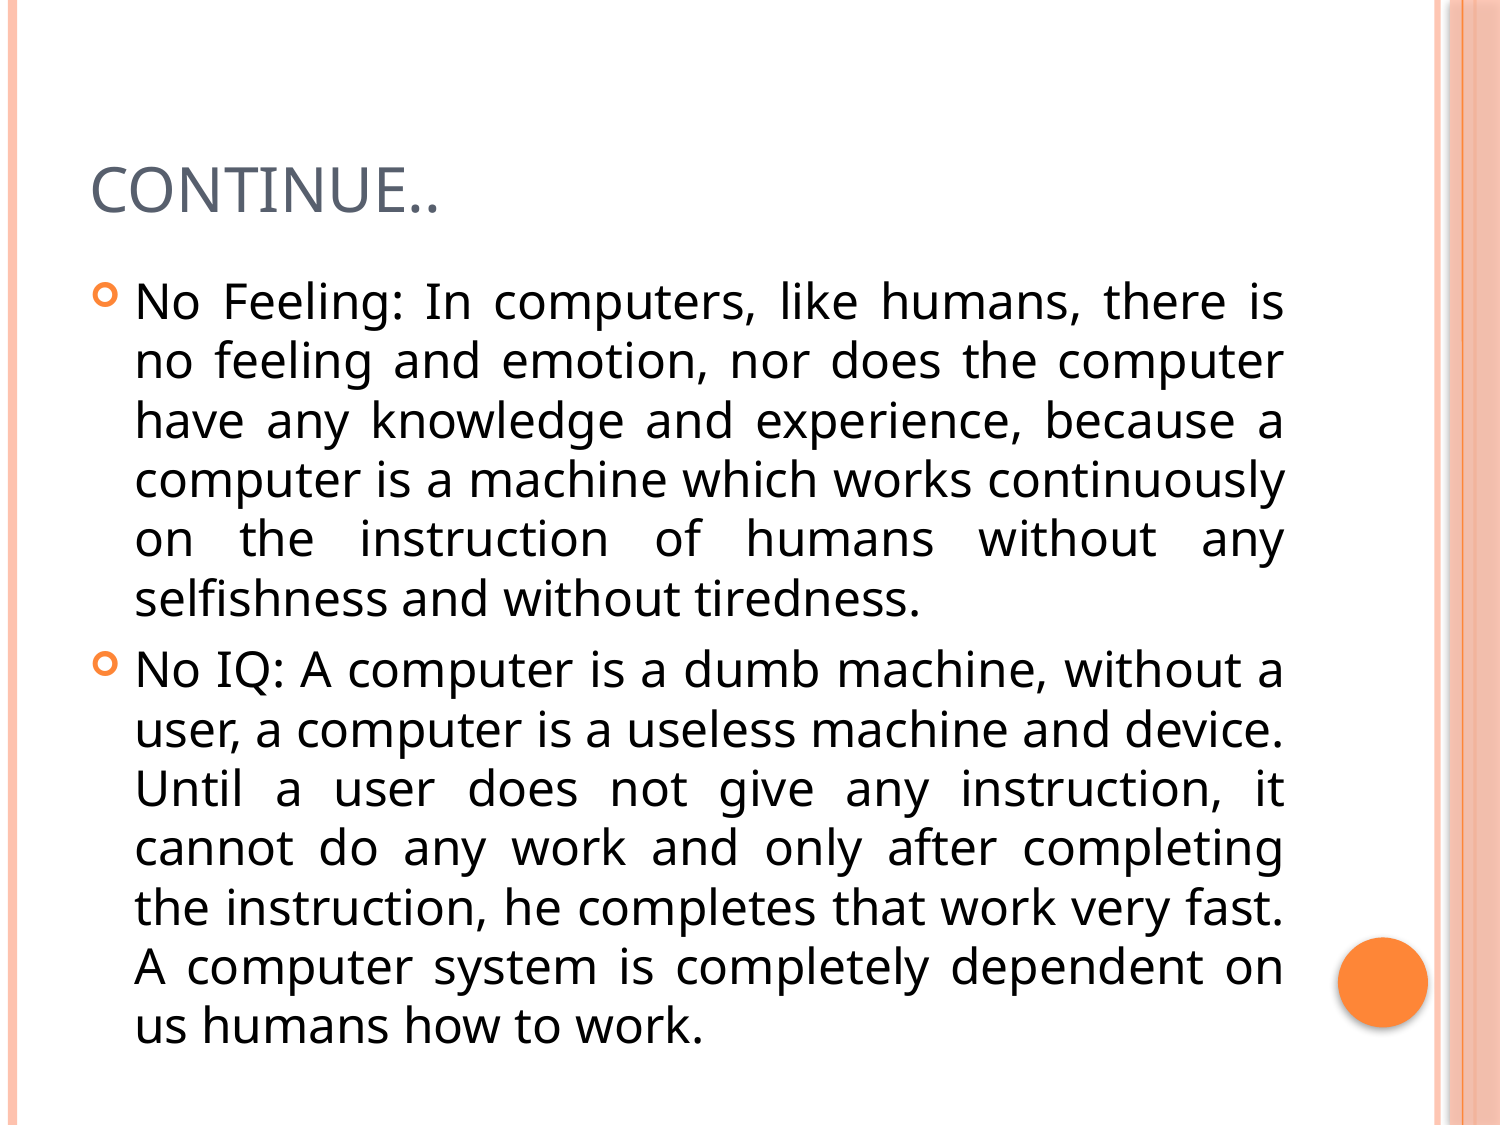

# Continue..
No Feeling: In computers, like humans, there is no feeling and emotion, nor does the computer have any knowledge and experience, because a computer is a machine which works continuously on the instruction of humans without any selfishness and without tiredness.
No IQ: A computer is a dumb machine, without a user, a computer is a useless machine and device. Until a user does not give any instruction, it cannot do any work and only after completing the instruction, he completes that work very fast. A computer system is completely dependent on us humans how to work.